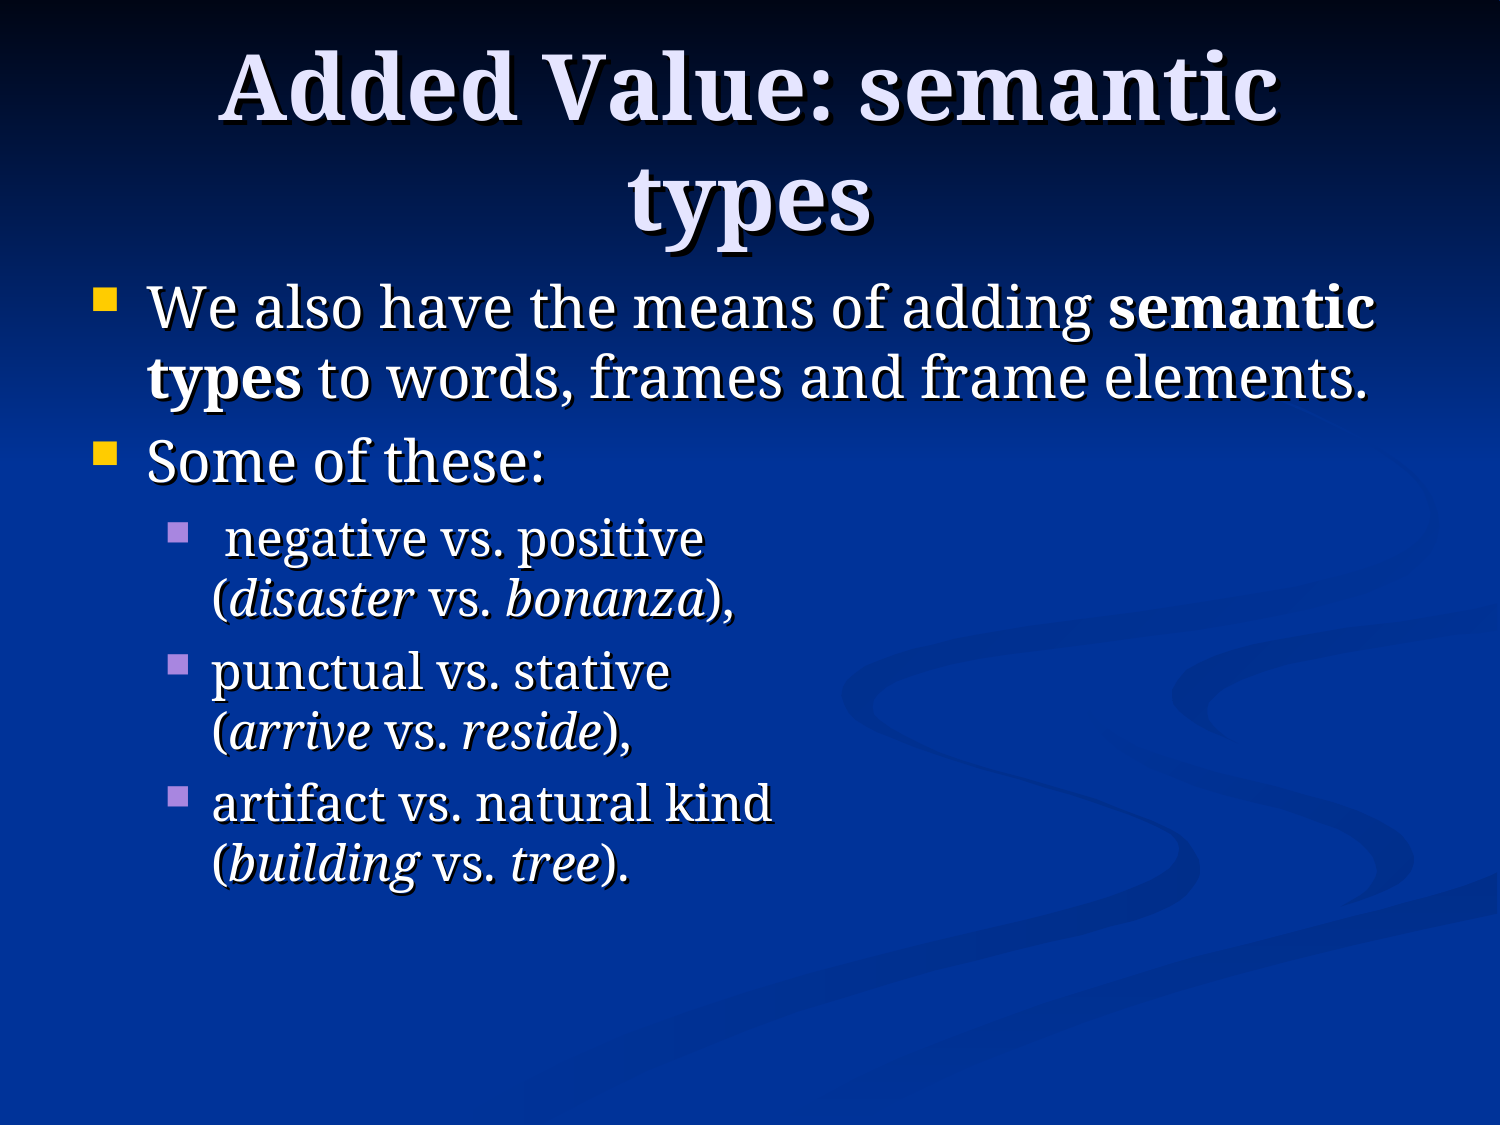

# Added Value: semantic types
We also have the means of adding semantic types to words, frames and frame elements.
Some of these:
 negative vs. positive
(disaster vs. bonanza),
punctual vs. stative
(arrive vs. reside),
artifact vs. natural kind
(building vs. tree).